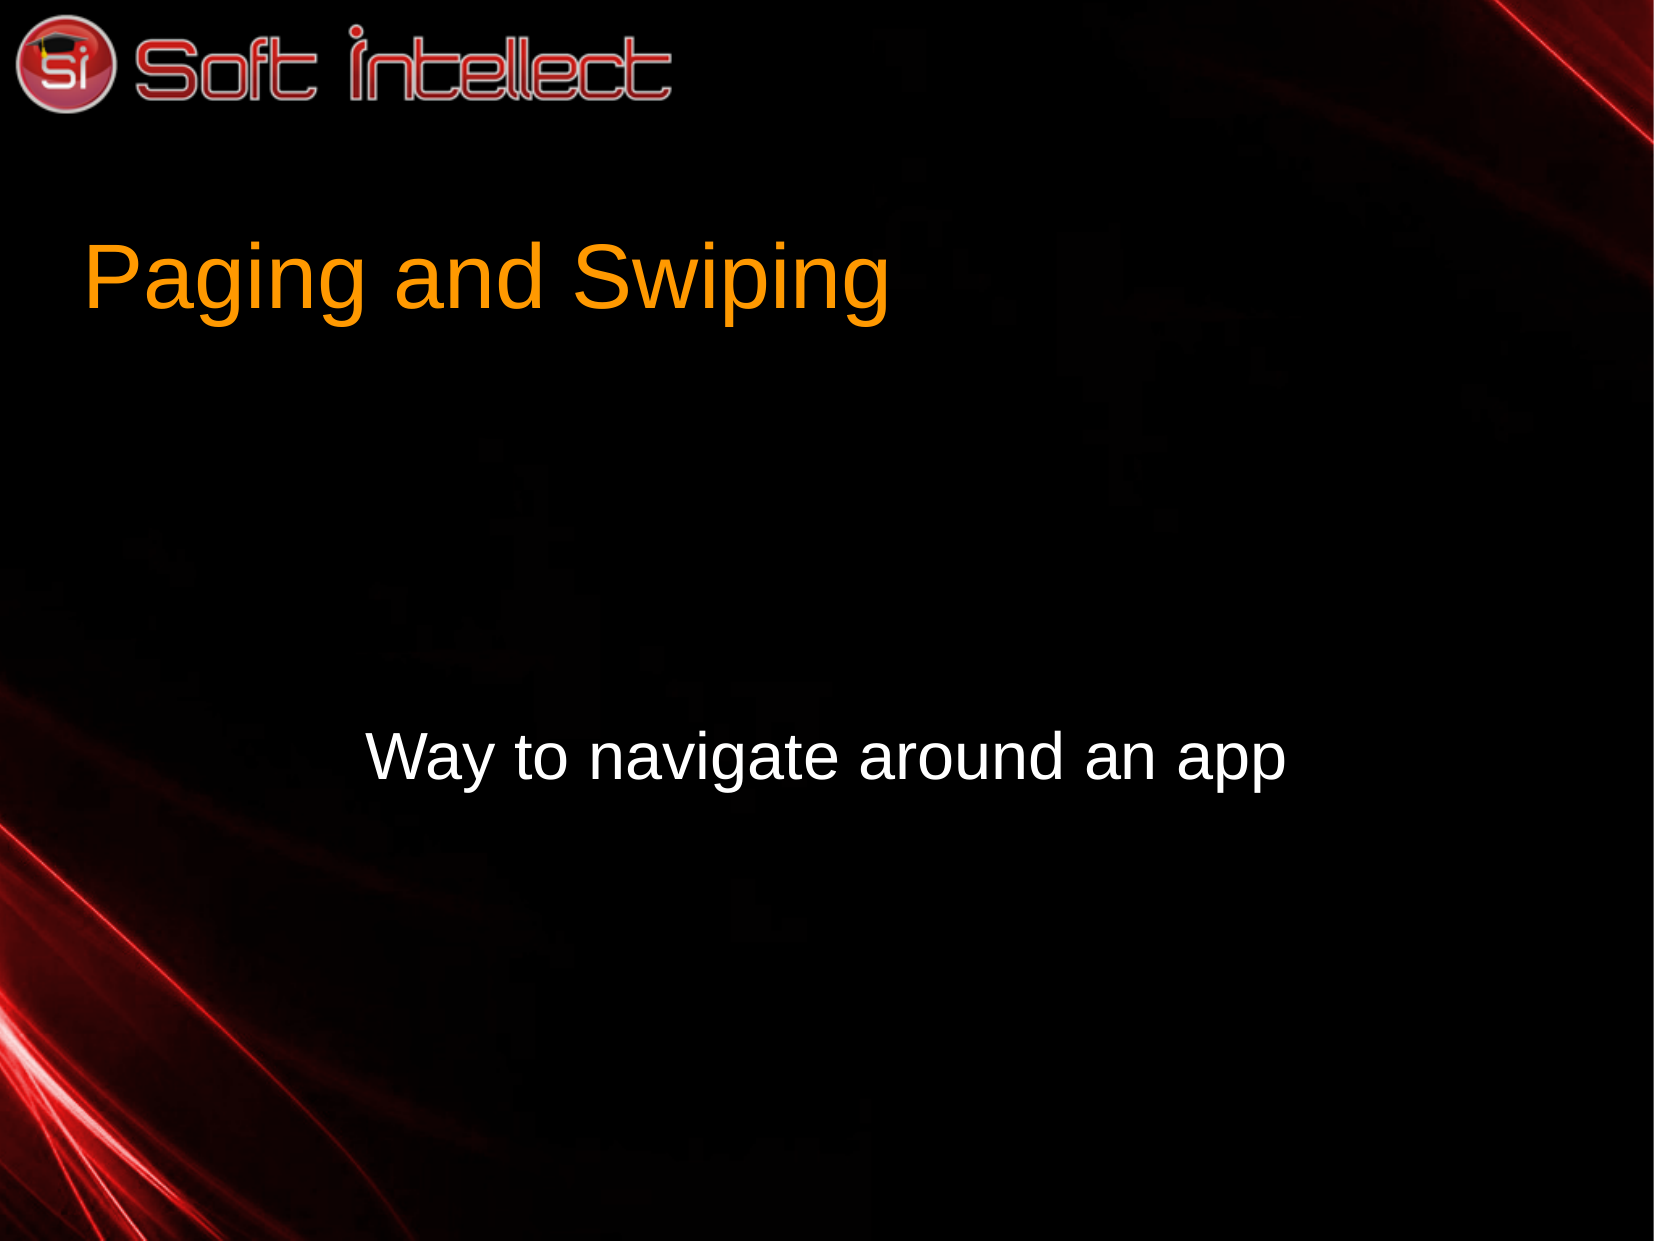

# Paging and Swiping
Way to navigate around an app